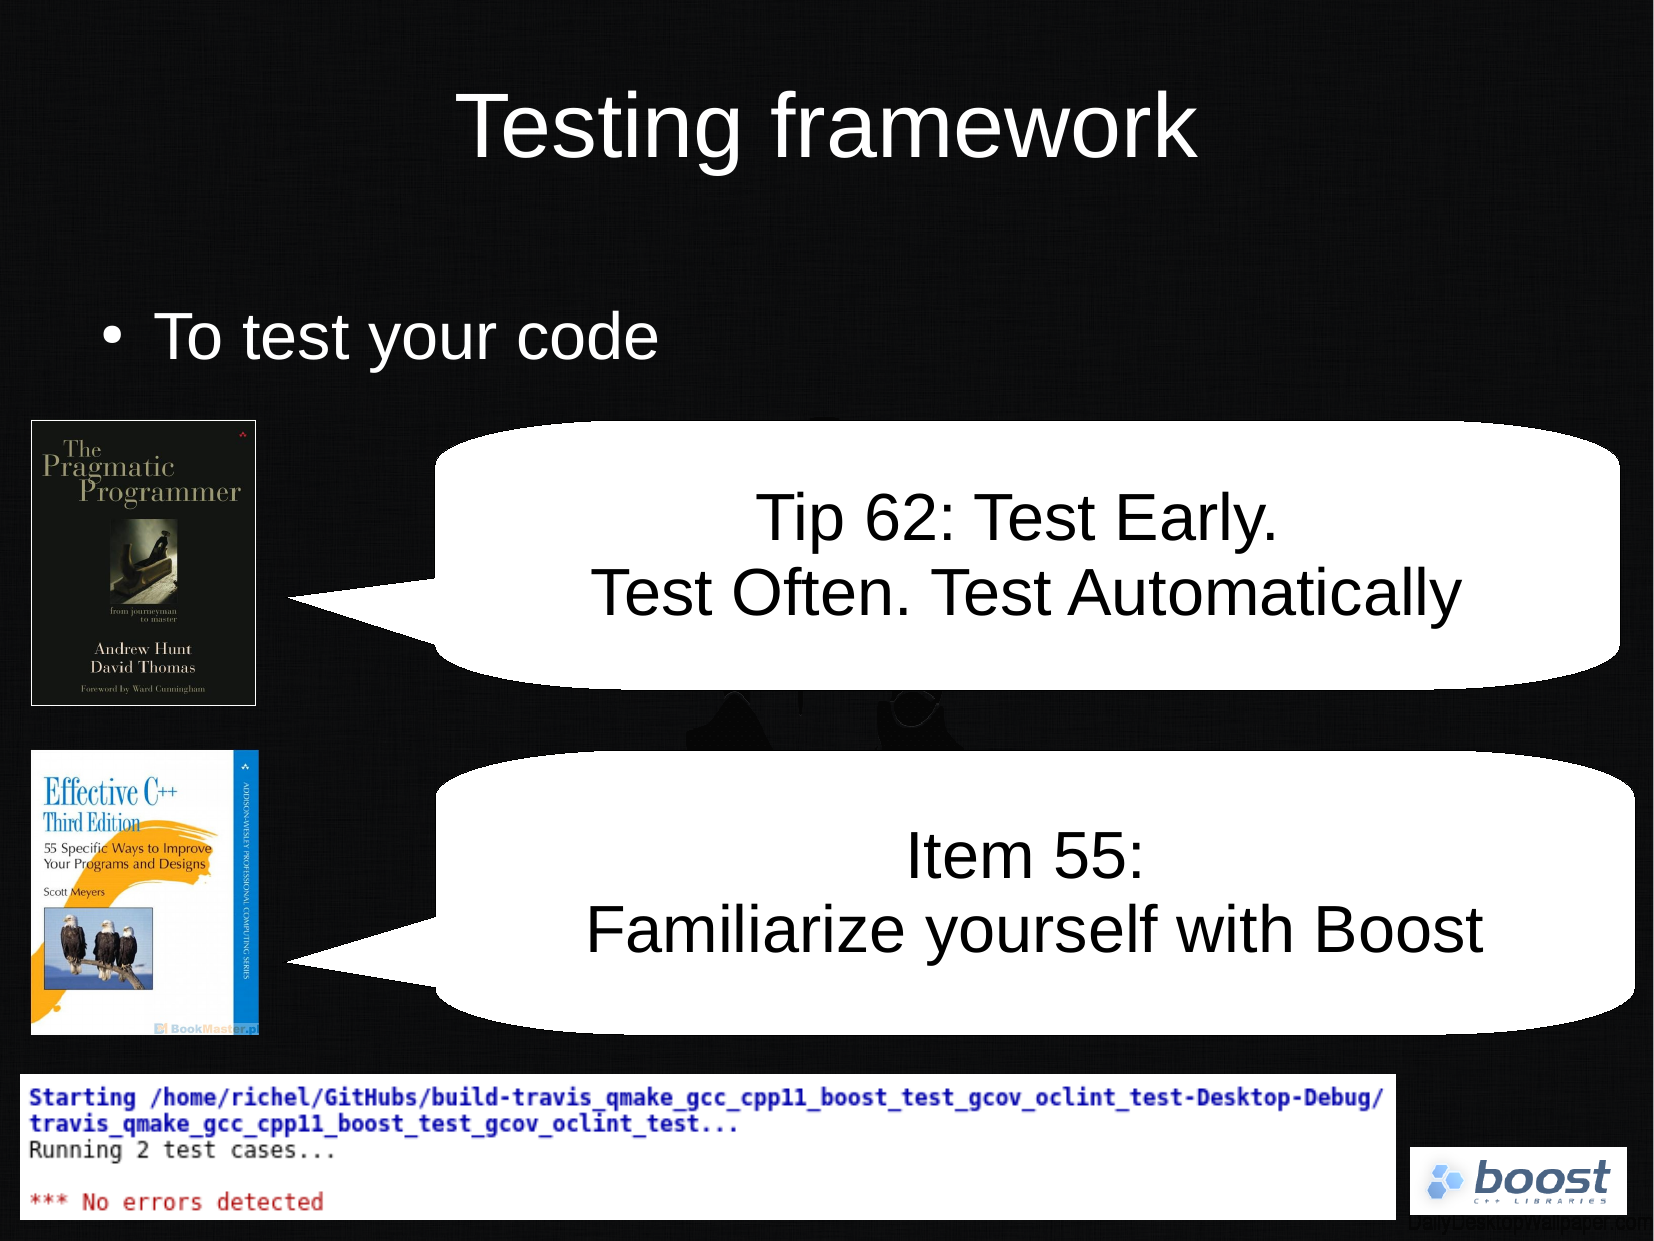

# Testing framework
To test your code
Tip 62: Test Early.
Test Often. Test Automatically
Item 55:
Familiarize yourself with Boost